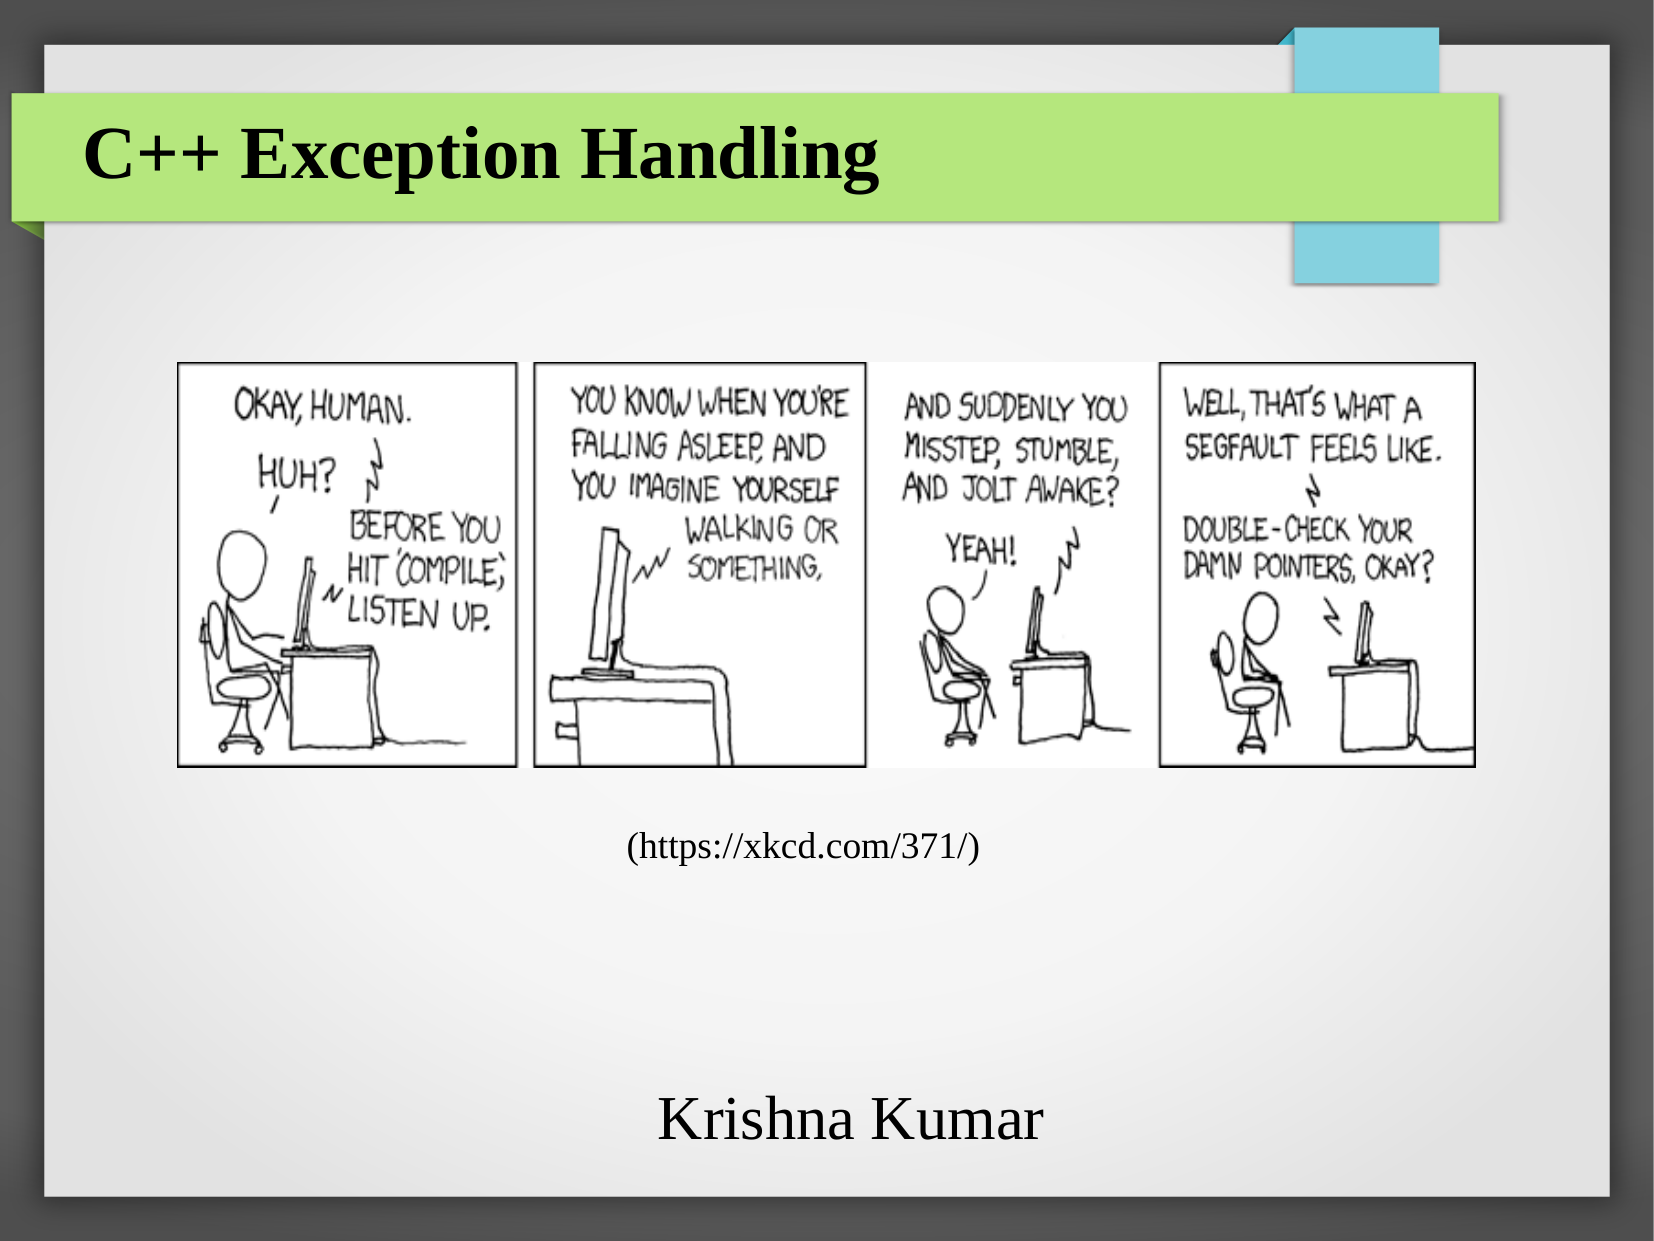

# C++ Exception Handling
								 (https://xkcd.com/371/)
Krishna Kumar